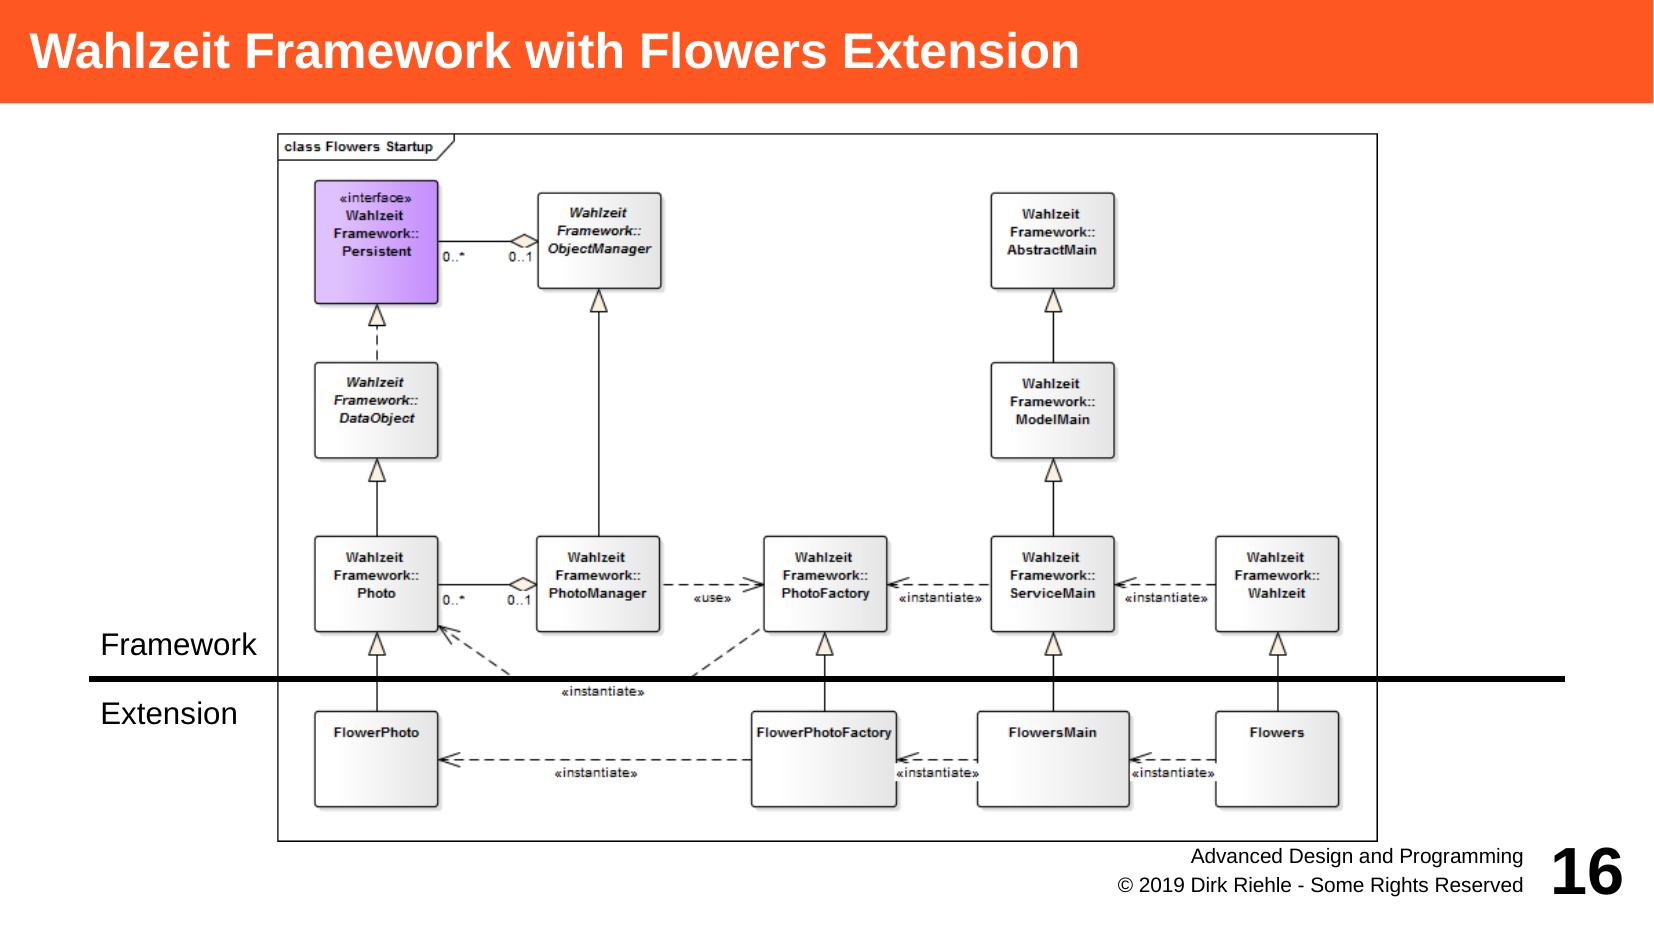

# Wahlzeit Framework with Flowers Extension
Framework
Extension
Advanced Design and Programming
16
© 2019 Dirk Riehle - Some Rights Reserved